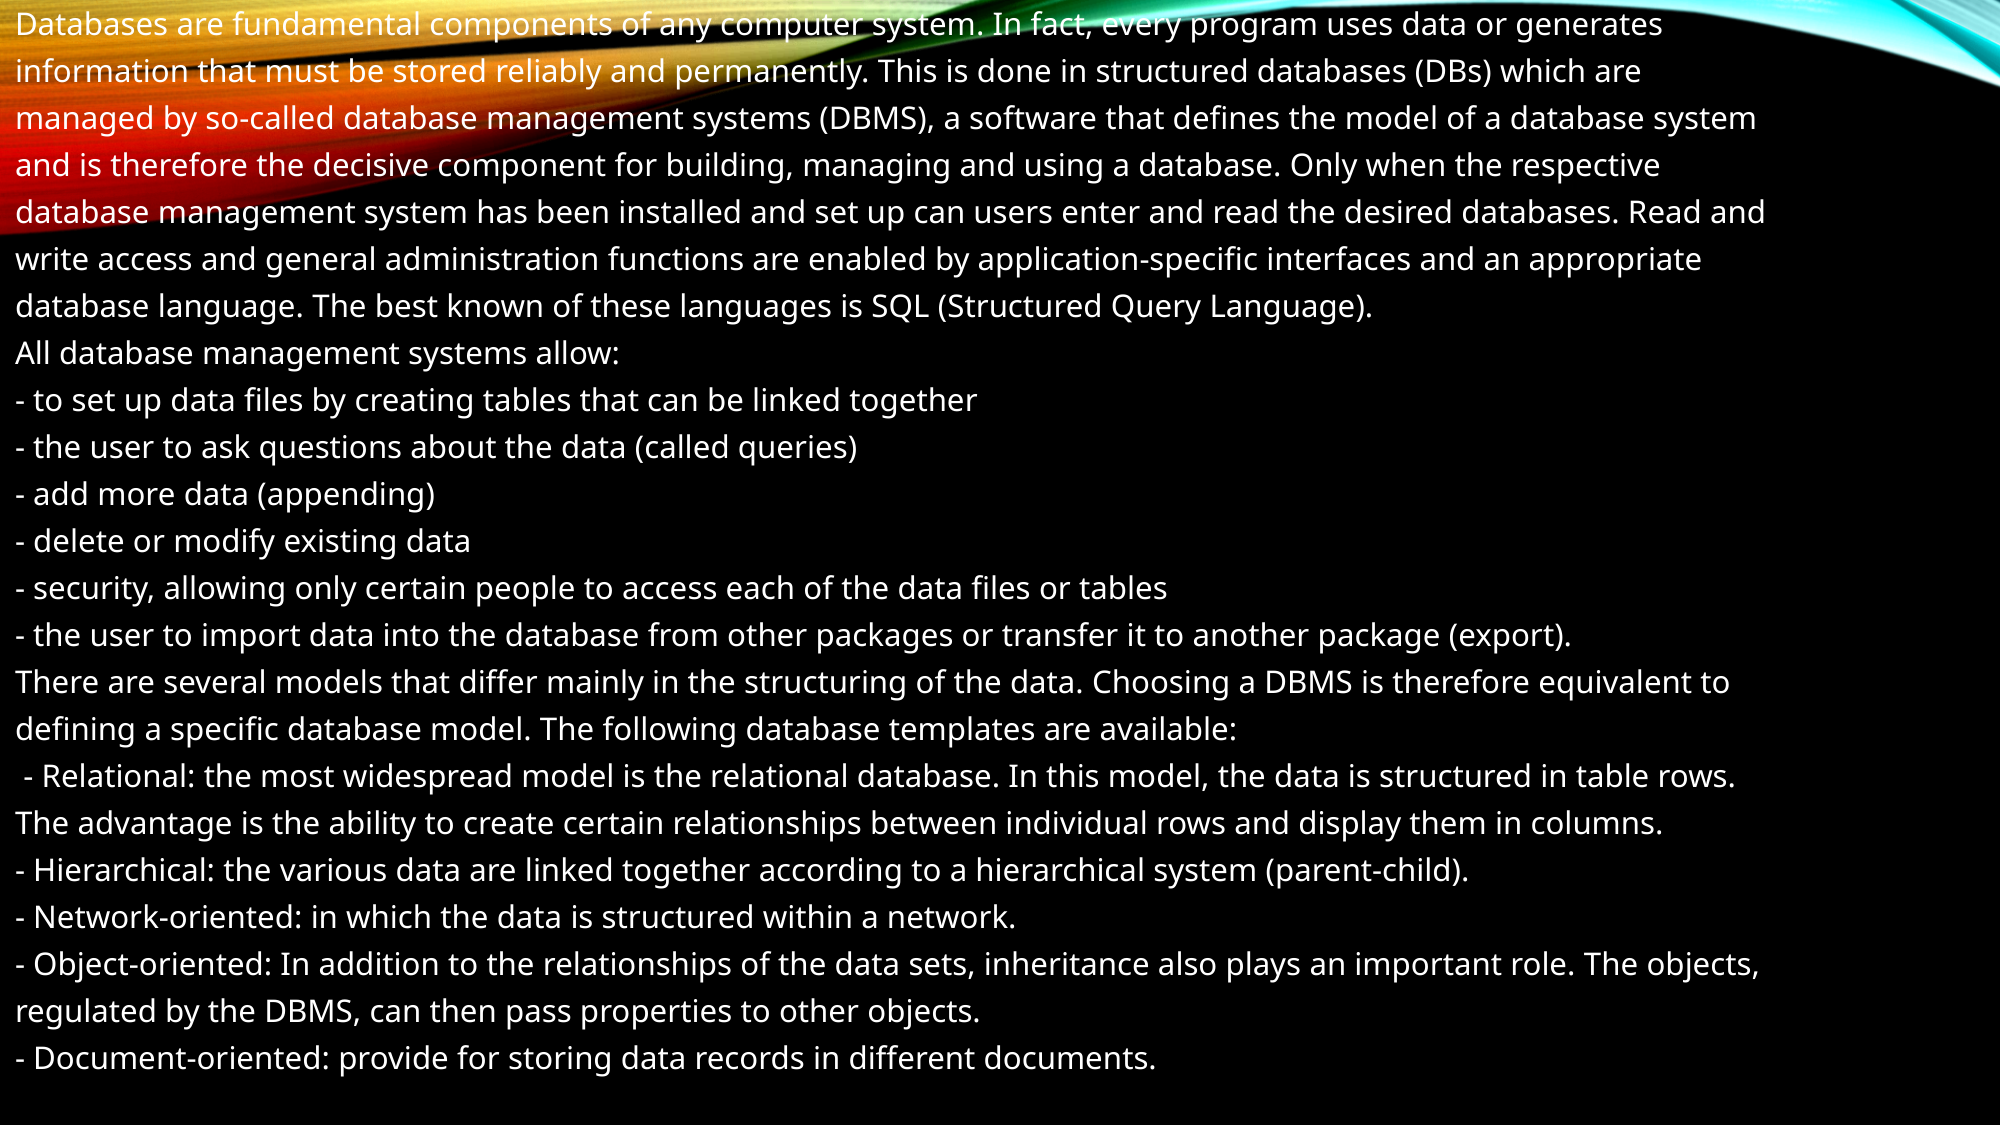

# Databases are fundamental components of any computer system. In fact, every program uses data or generates
information that must be stored reliably and permanently. This is done in structured databases (DBs) which are
managed by so-called database management systems (DBMS), a software that defines the model of a database system
and is therefore the decisive component for building, managing and using a database. Only when the respective
database management system has been installed and set up can users enter and read the desired databases. Read and
write access and general administration functions are enabled by application-specific interfaces and an appropriate
database language. The best known of these languages is SQL (Structured Query Language).
All database management systems allow:
- to set up data files by creating tables that can be linked together
- the user to ask questions about the data (called queries)
- add more data (appending)
- delete or modify existing data
- security, allowing only certain people to access each of the data files or tables
- the user to import data into the database from other packages or transfer it to another package (export).
There are several models that differ mainly in the structuring of the data. Choosing a DBMS is therefore equivalent to
defining a specific database model. The following database templates are available:
 - Relational: the most widespread model is the relational database. In this model, the data is structured in table rows.
The advantage is the ability to create certain relationships between individual rows and display them in columns.
- Hierarchical: the various data are linked together according to a hierarchical system (parent-child).
- Network-oriented: in which the data is structured within a network.
- Object-oriented: In addition to the relationships of the data sets, inheritance also plays an important role. The objects,
regulated by the DBMS, can then pass properties to other objects.
- Document-oriented: provide for storing data records in different documents.